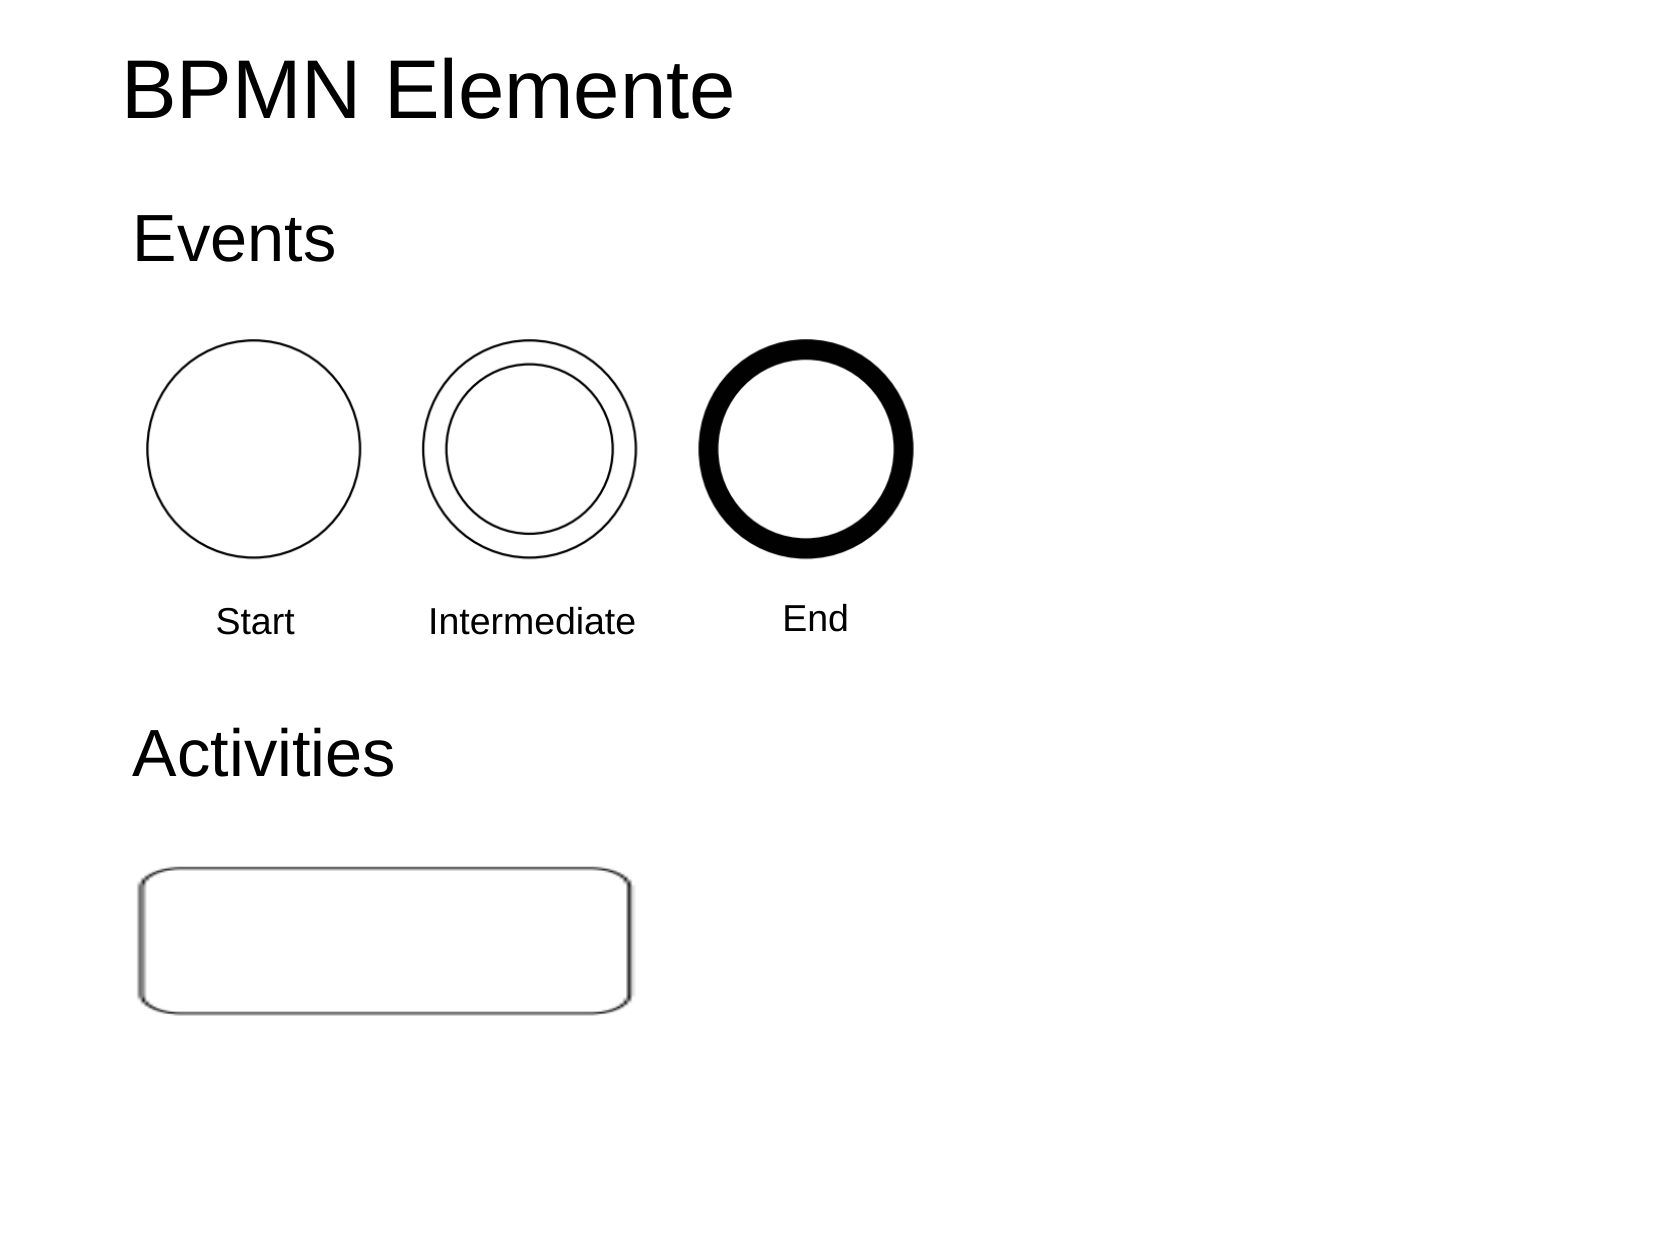

BPMN Elemente
Events
End
Start
Intermediate
Activities